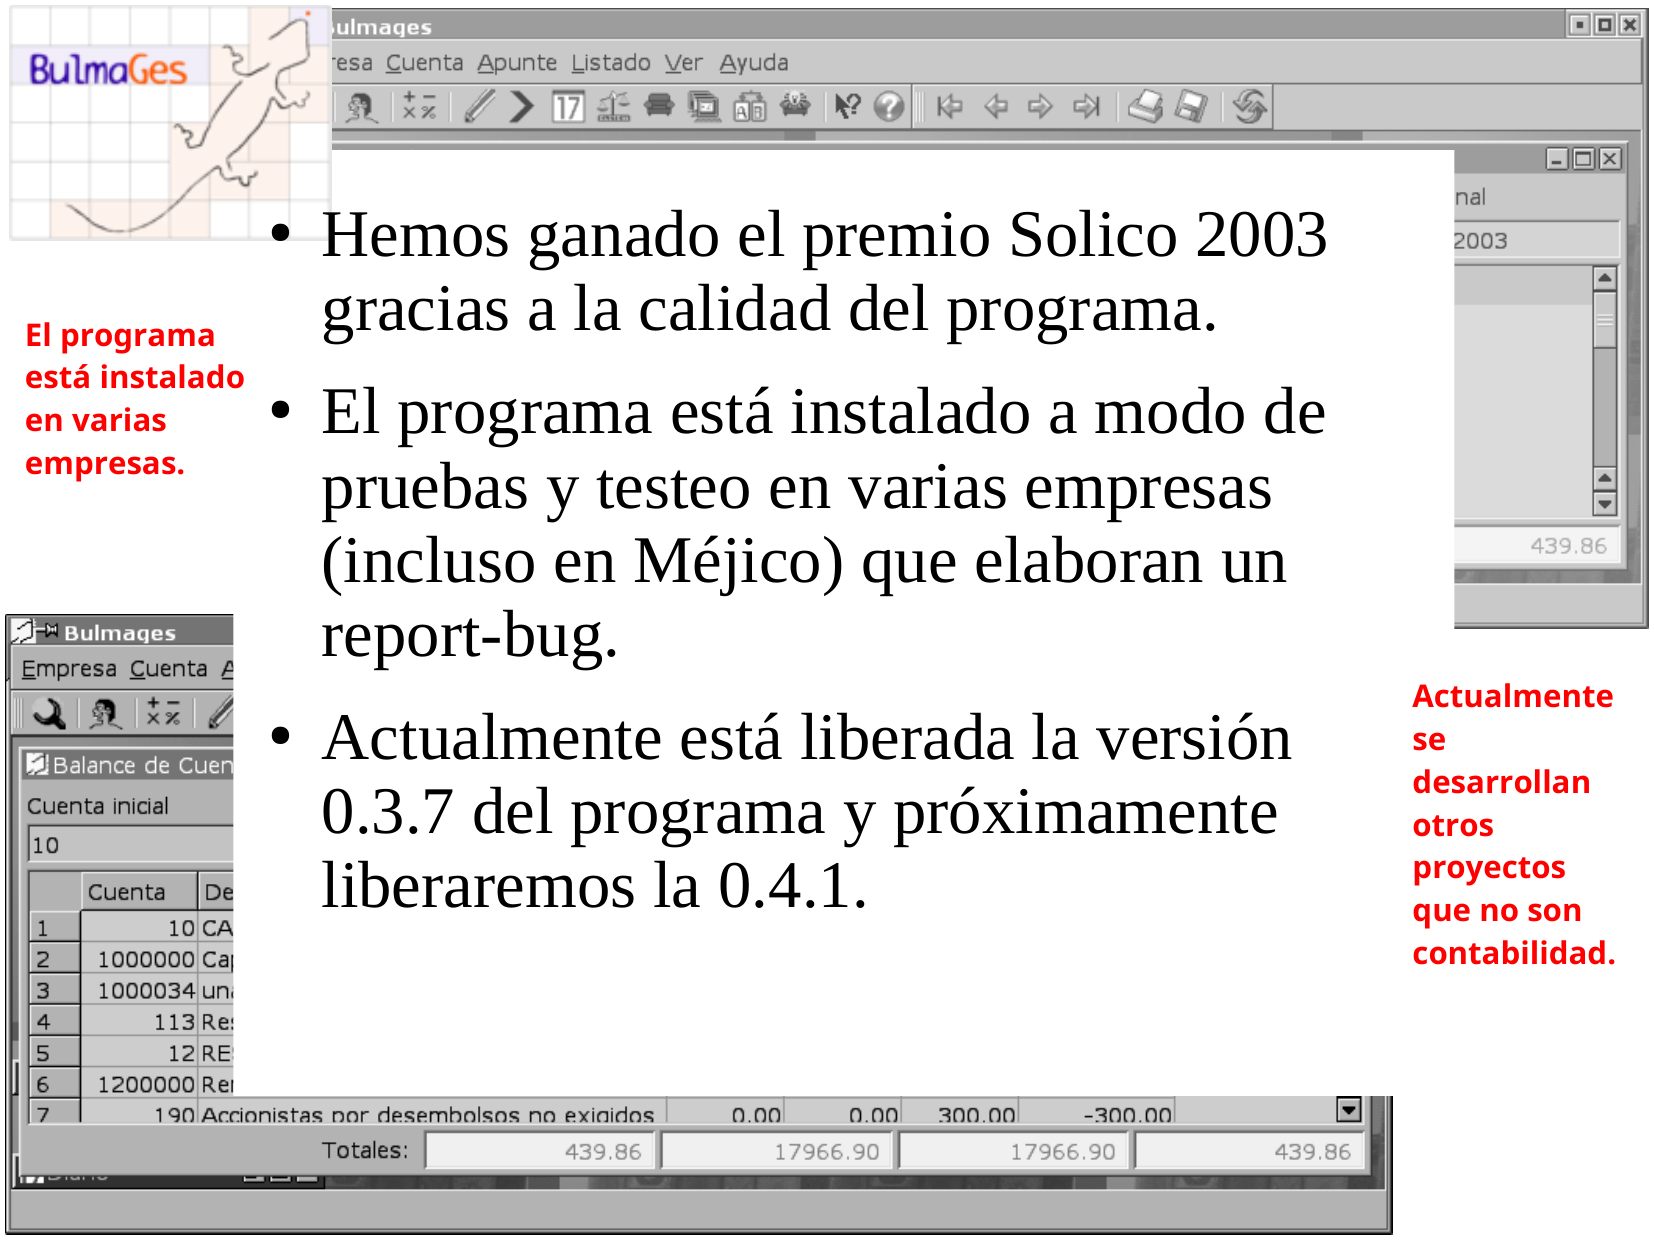

# Historia del Proyecto (1)
Presentación
Hemos ganado el premio Solico 2003 gracias a la calidad del programa.
El programa está instalado a modo de pruebas y testeo en varias empresas (incluso en Méjico) que elaboran un report-bug.
Actualmente está liberada la versión 0.3.7 del programa y próximamente liberaremos la 0.4.1.
El programa está instalado en varias empresas.
Actualmente se desarrollan otros proyectos que no son contabilidad.